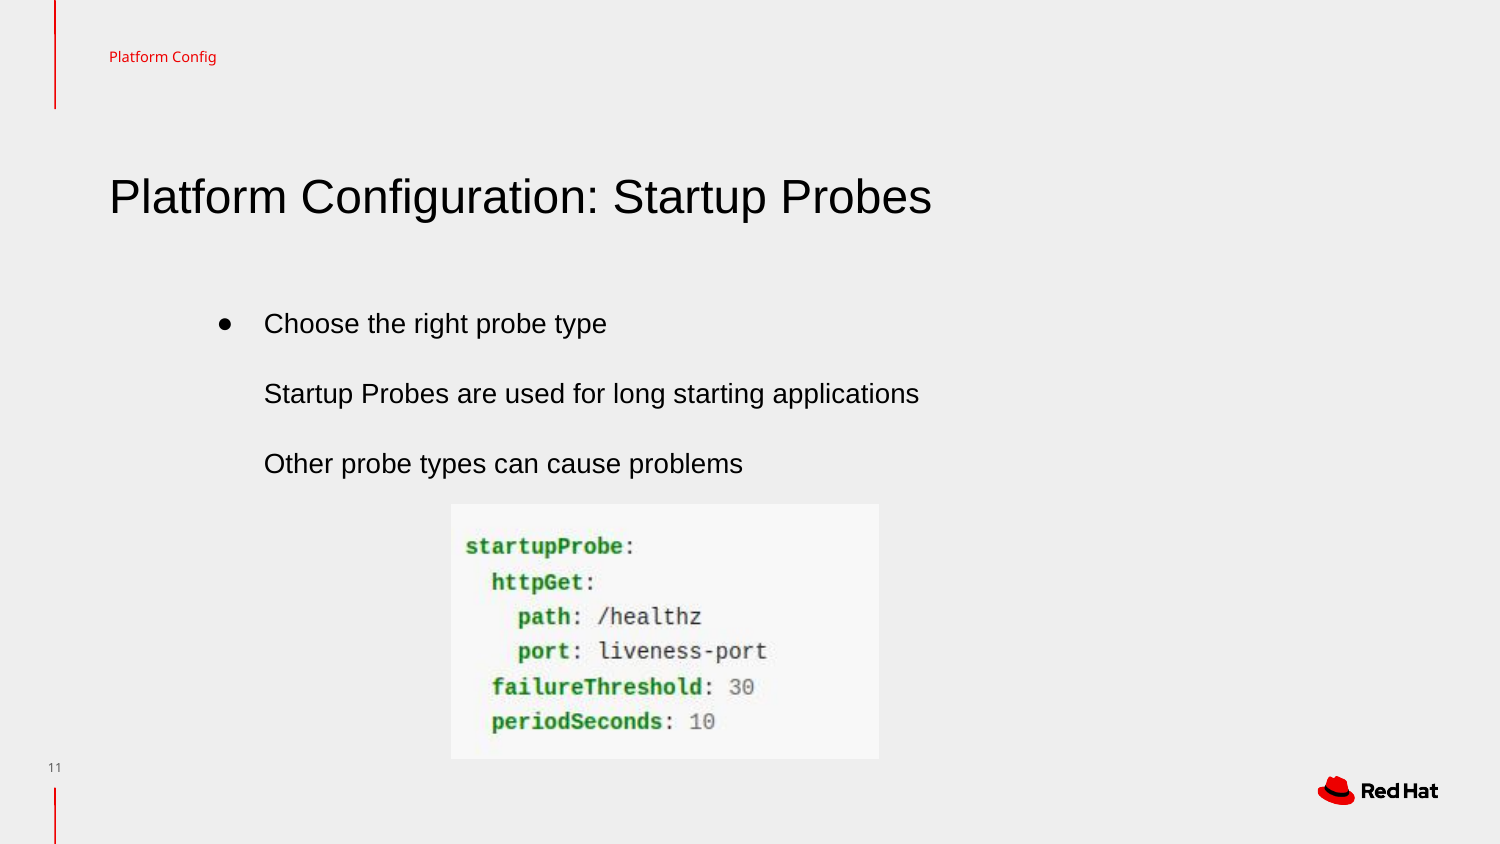

# Platform Config
Platform Configuration: Startup Probes
Choose the right probe type
Startup Probes are used for long starting applications
Other probe types can cause problems